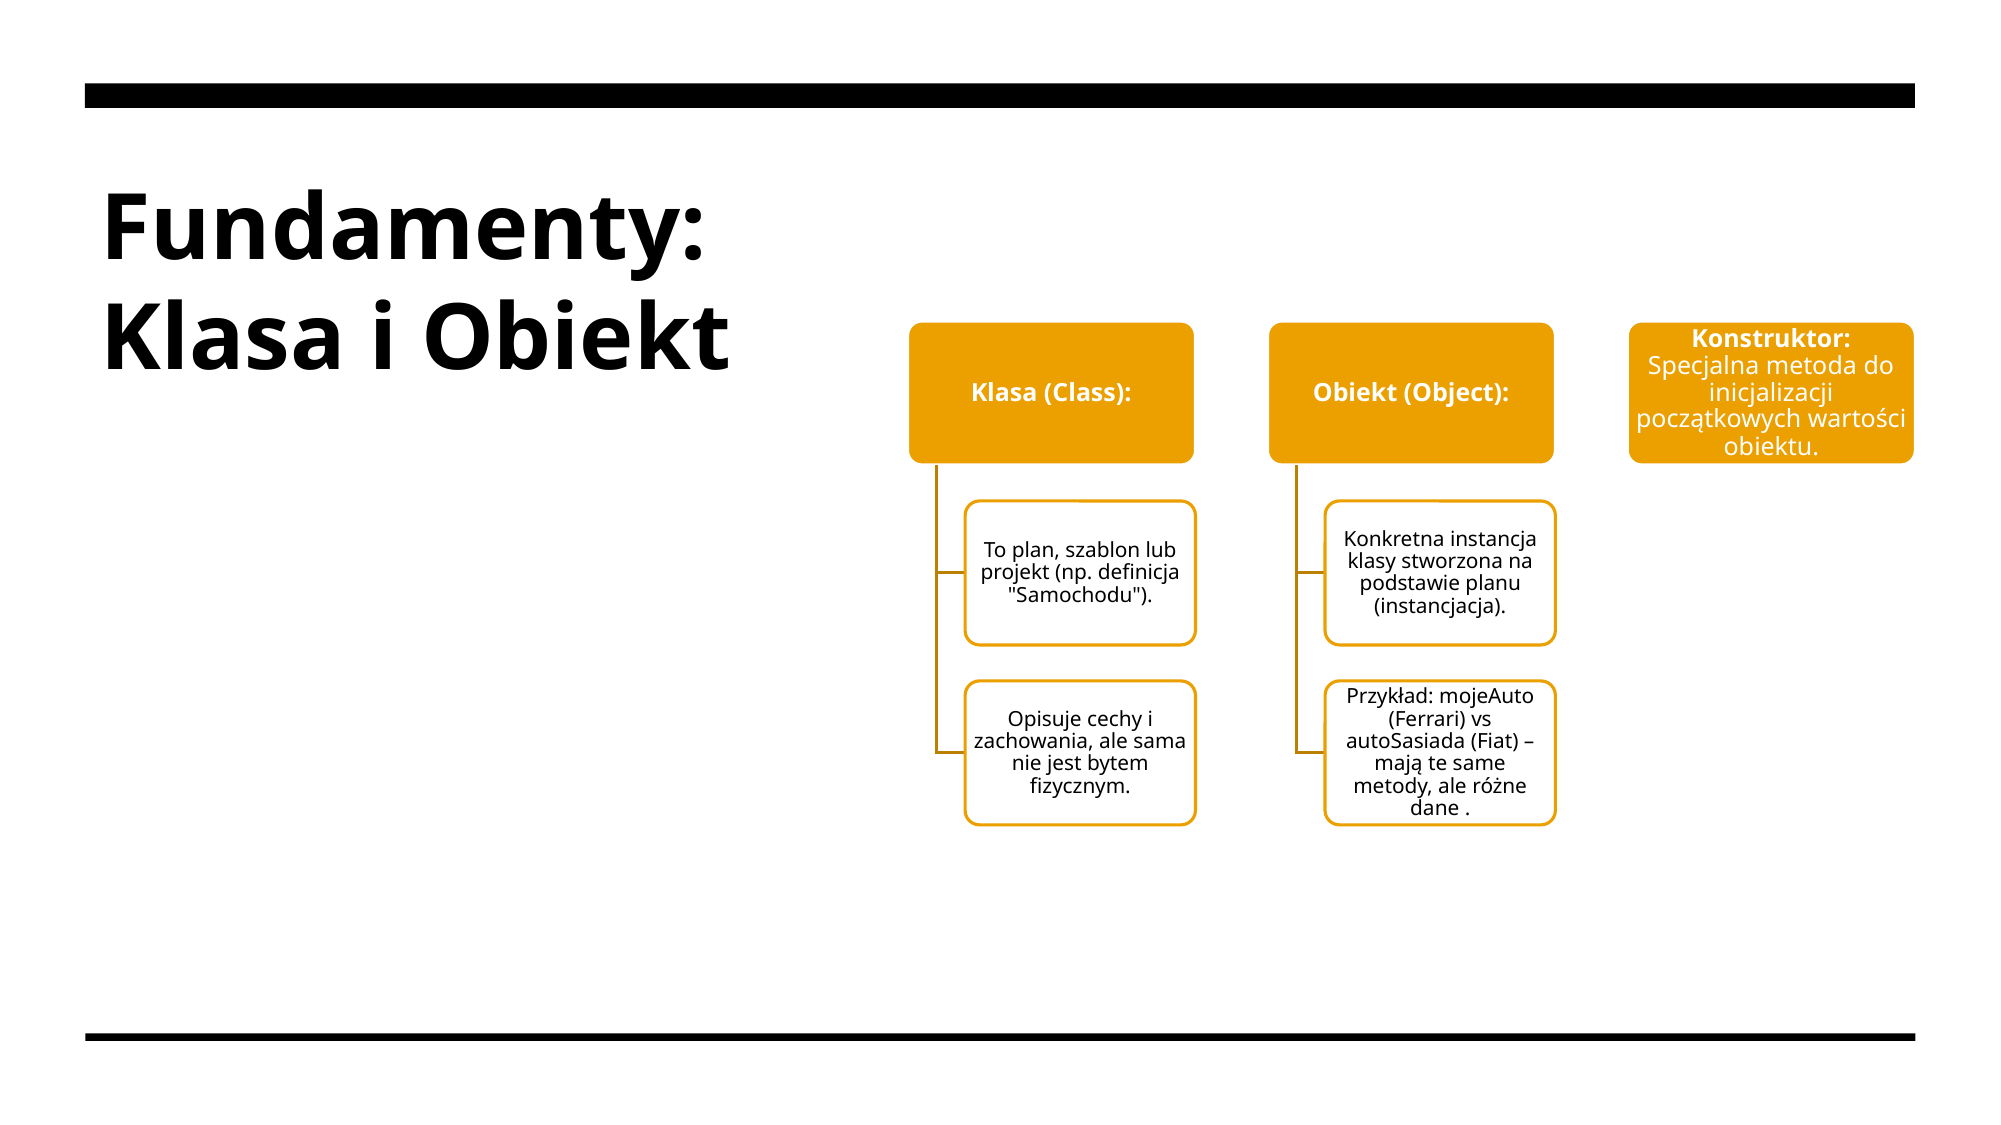

# Fundamenty: Klasa i Obiekt
Klasa (Class):
Obiekt (Object):
Konstruktor: Specjalna metoda do inicjalizacji początkowych wartości obiektu.
To plan, szablon lub projekt (np. definicja "Samochodu").
Konkretna instancja klasy stworzona na podstawie planu (instancjacja).
Opisuje cechy i zachowania, ale sama nie jest bytem fizycznym.
Przykład: mojeAuto (Ferrari) vs autoSasiada (Fiat) – mają te same metody, ale różne dane .